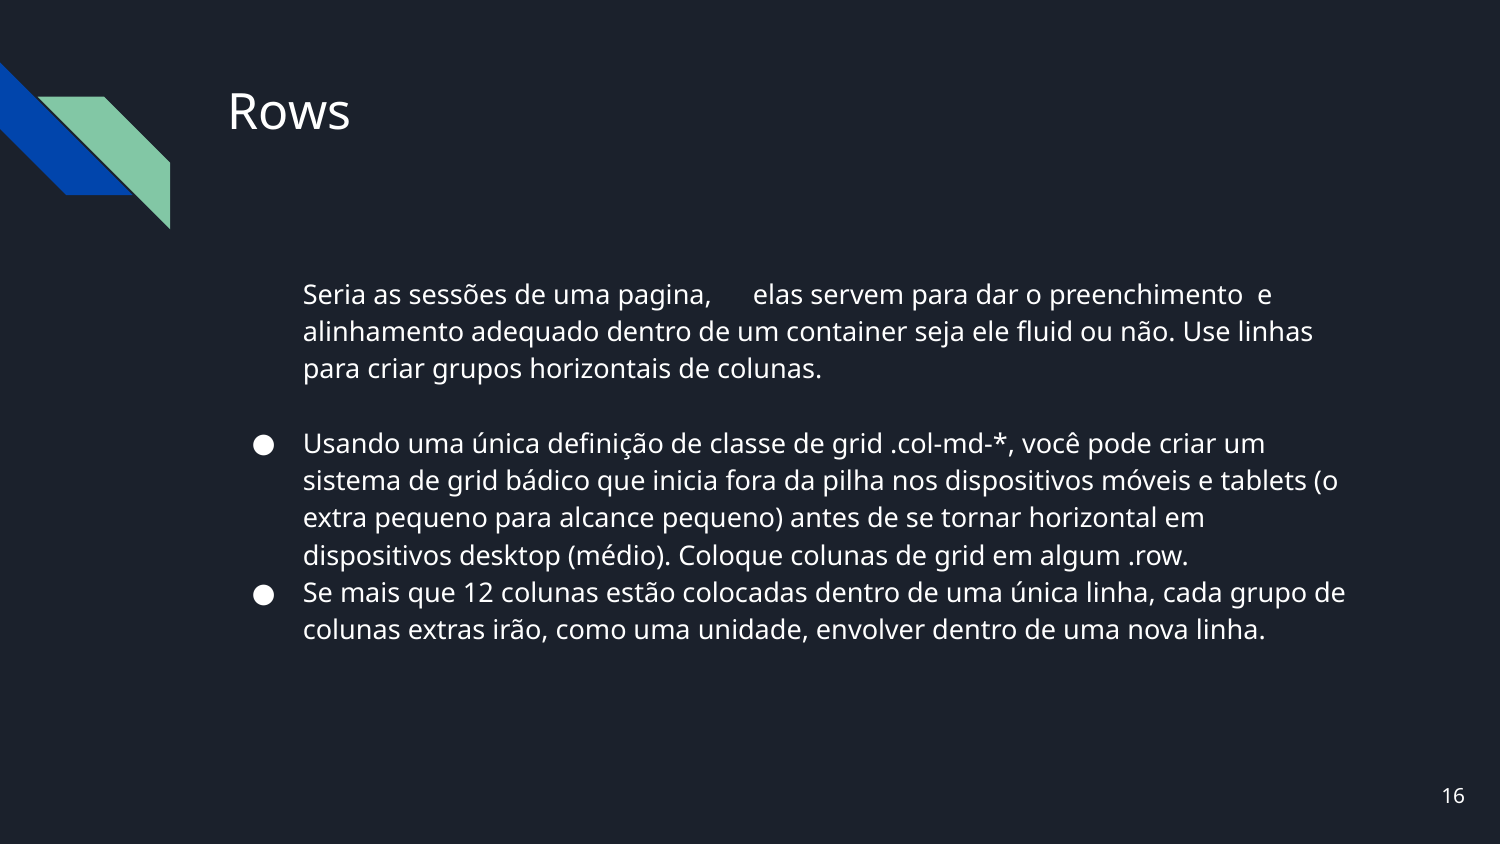

# Rows
Seria as sessões de uma pagina, 	elas servem para dar o preenchimento e alinhamento adequado dentro de um container seja ele fluid ou não. Use linhas para criar grupos horizontais de colunas.
Usando uma única definição de classe de grid .col-md-*, você pode criar um sistema de grid bádico que inicia fora da pilha nos dispositivos móveis e tablets (o extra pequeno para alcance pequeno) antes de se tornar horizontal em dispositivos desktop (médio). Coloque colunas de grid em algum .row.
Se mais que 12 colunas estão colocadas dentro de uma única linha, cada grupo de colunas extras irão, como uma unidade, envolver dentro de uma nova linha.